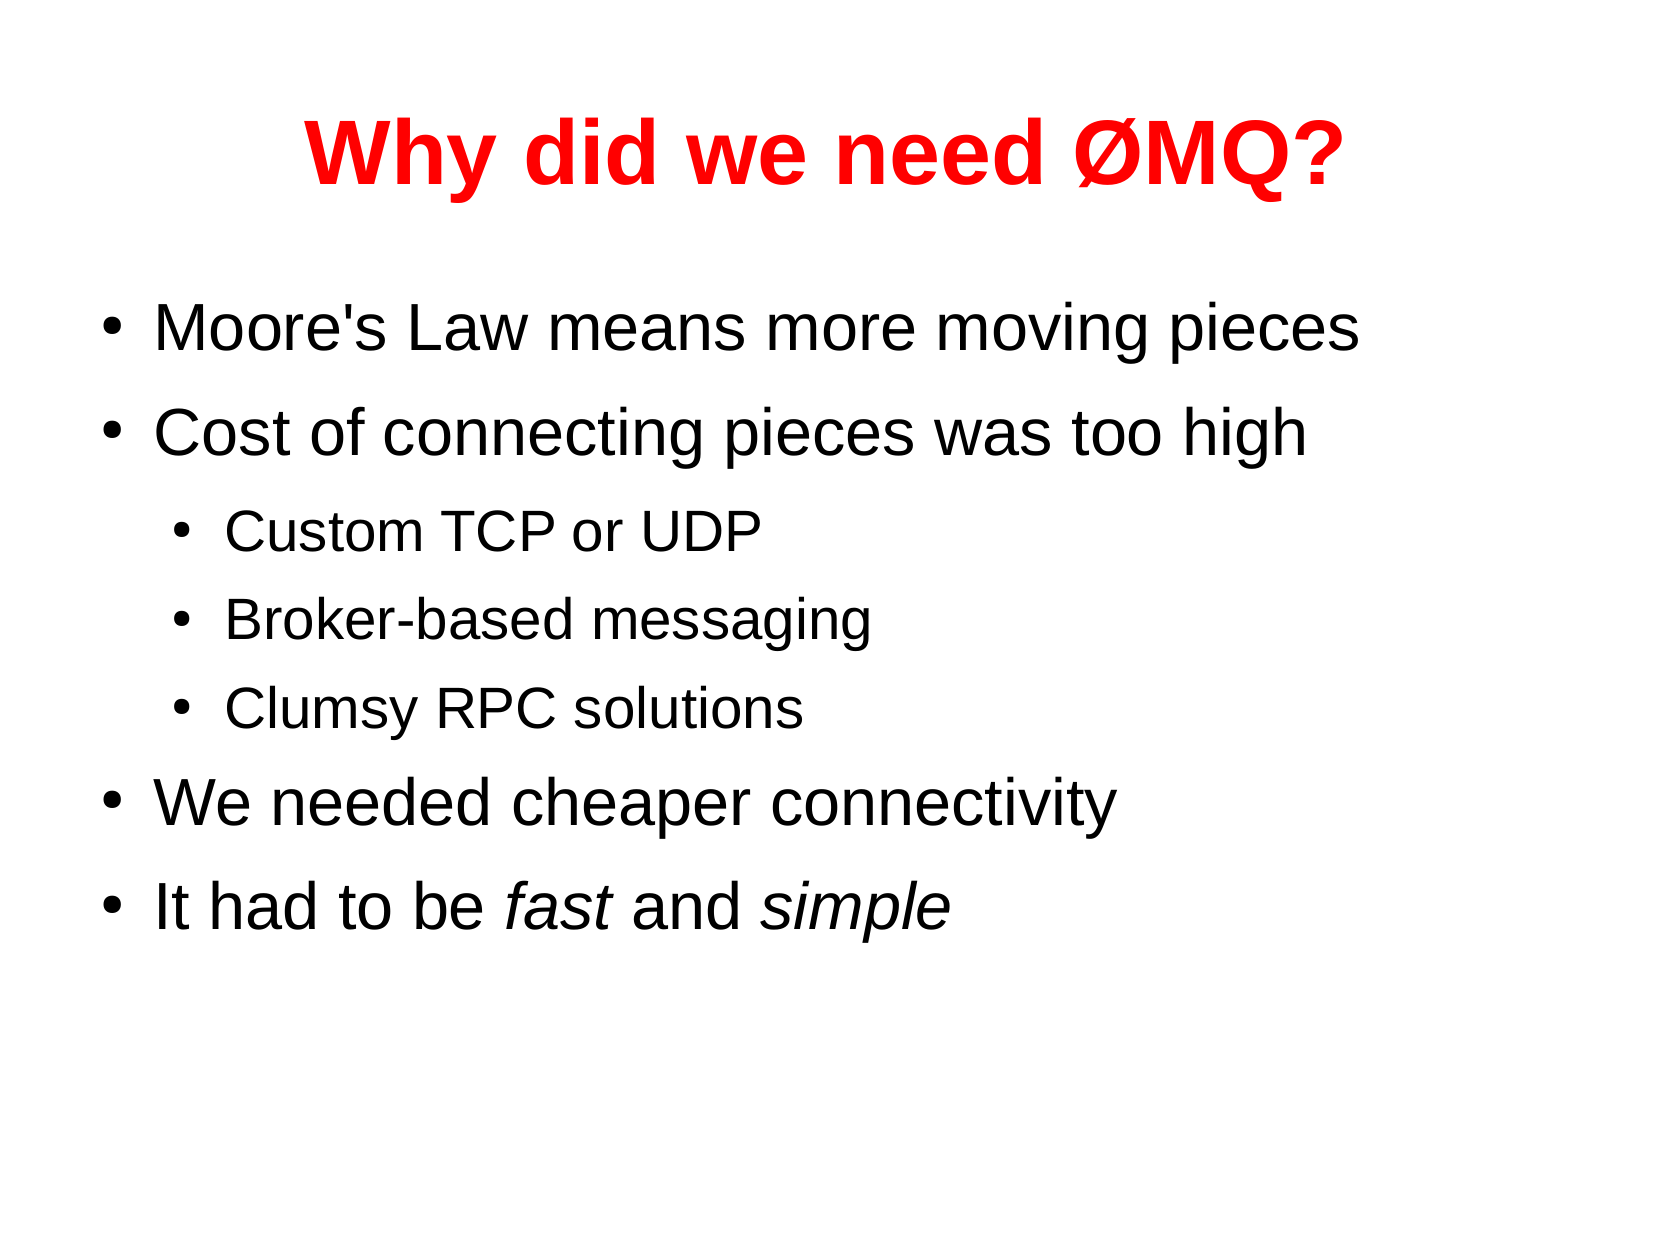

# Why did we need ØMQ?
Moore's Law means more moving pieces
Cost of connecting pieces was too high
Custom TCP or UDP
Broker-based messaging
Clumsy RPC solutions
We needed cheaper connectivity
It had to be fast and simple